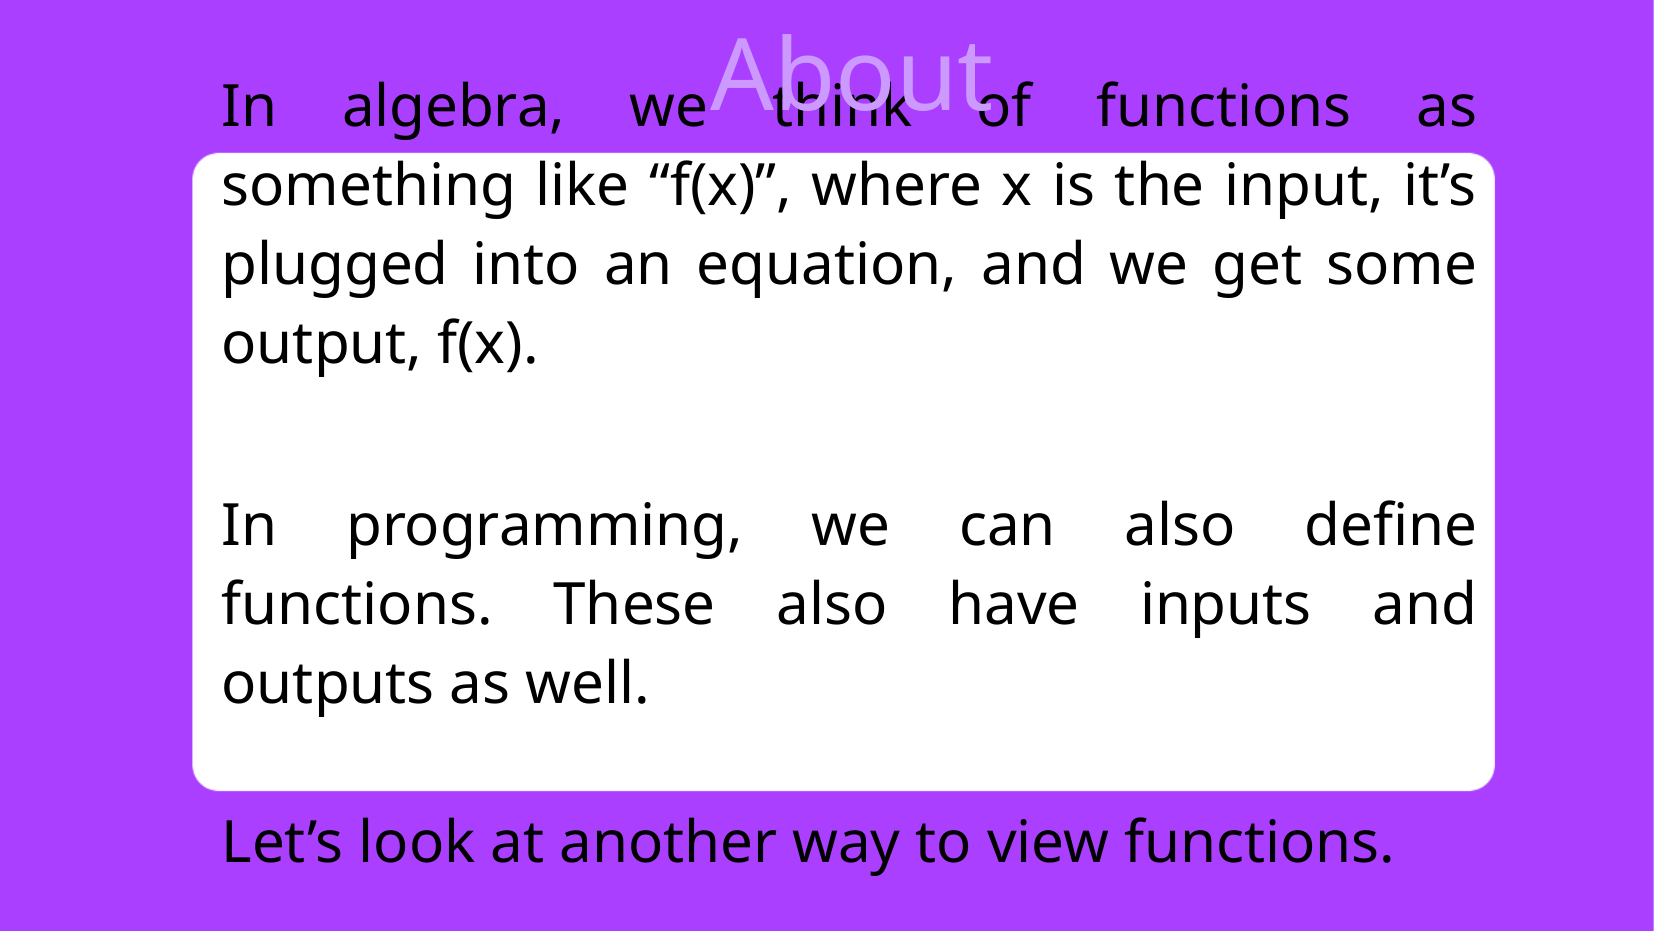

# About
In algebra, we think of functions as something like “f(x)”, where x is the input, it’s plugged into an equation, and we get some output, f(x).
In programming, we can also define functions. These also have inputs and outputs as well.
Let’s look at another way to view functions.